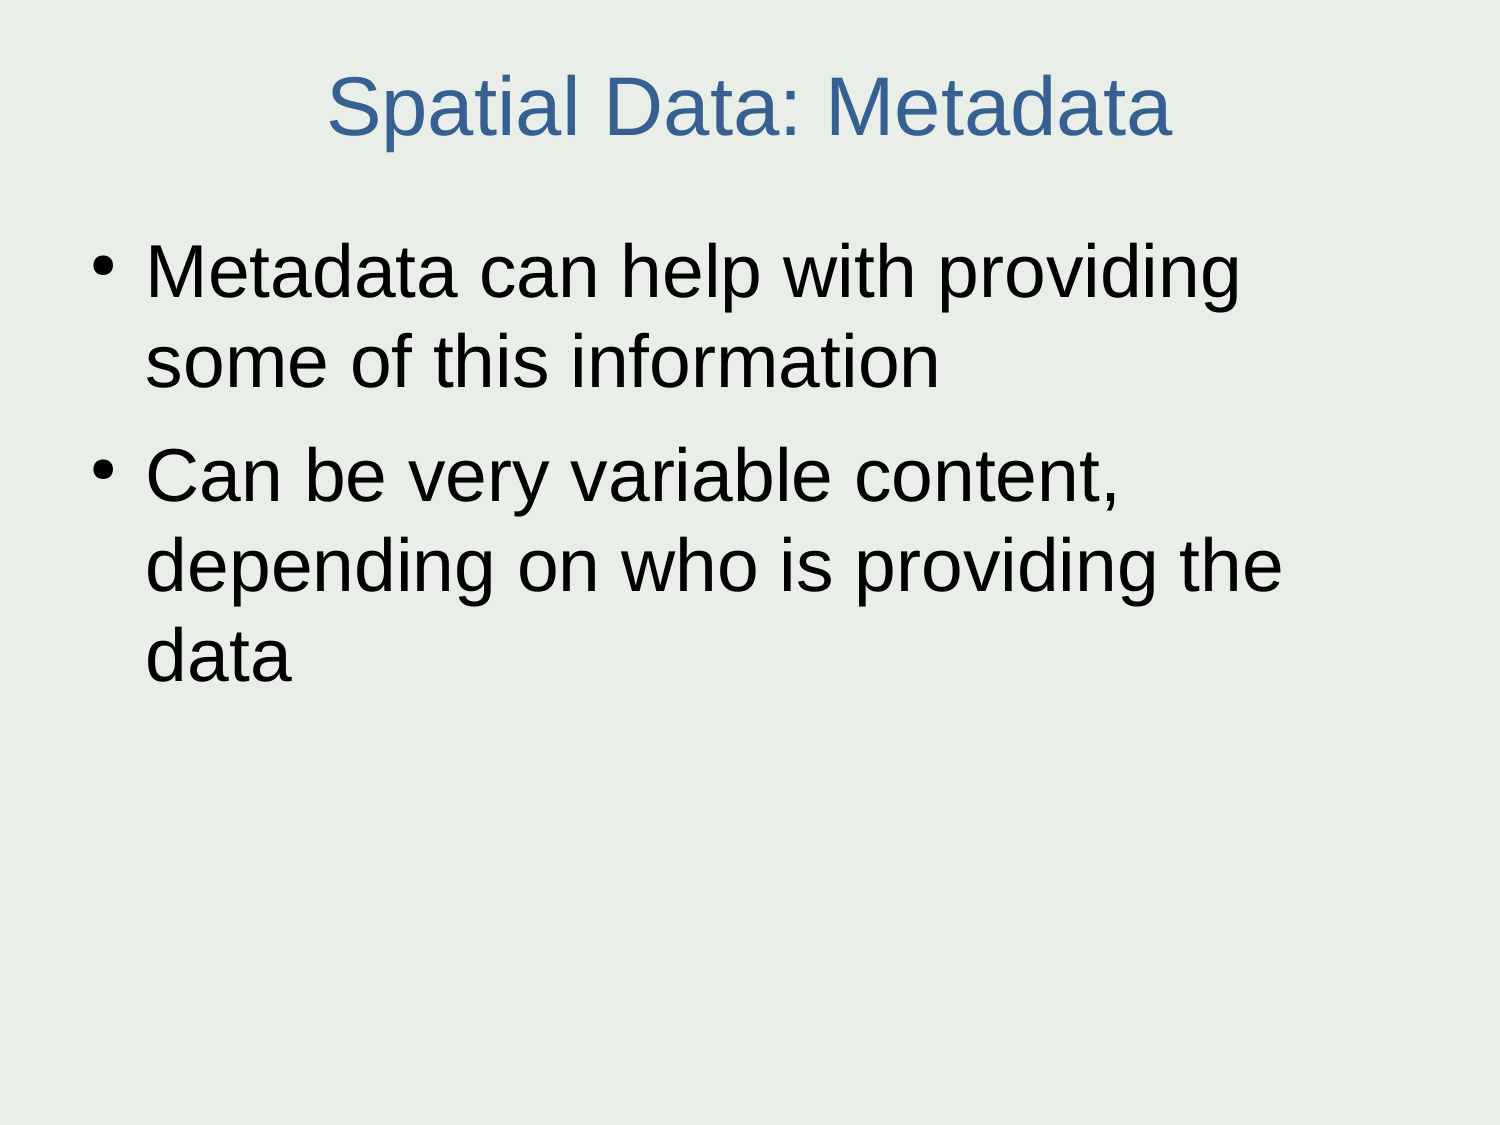

Spatial Data: Metadata
 Metadata can help with providing some of this information
 Can be very variable content, depending on who is providing the data